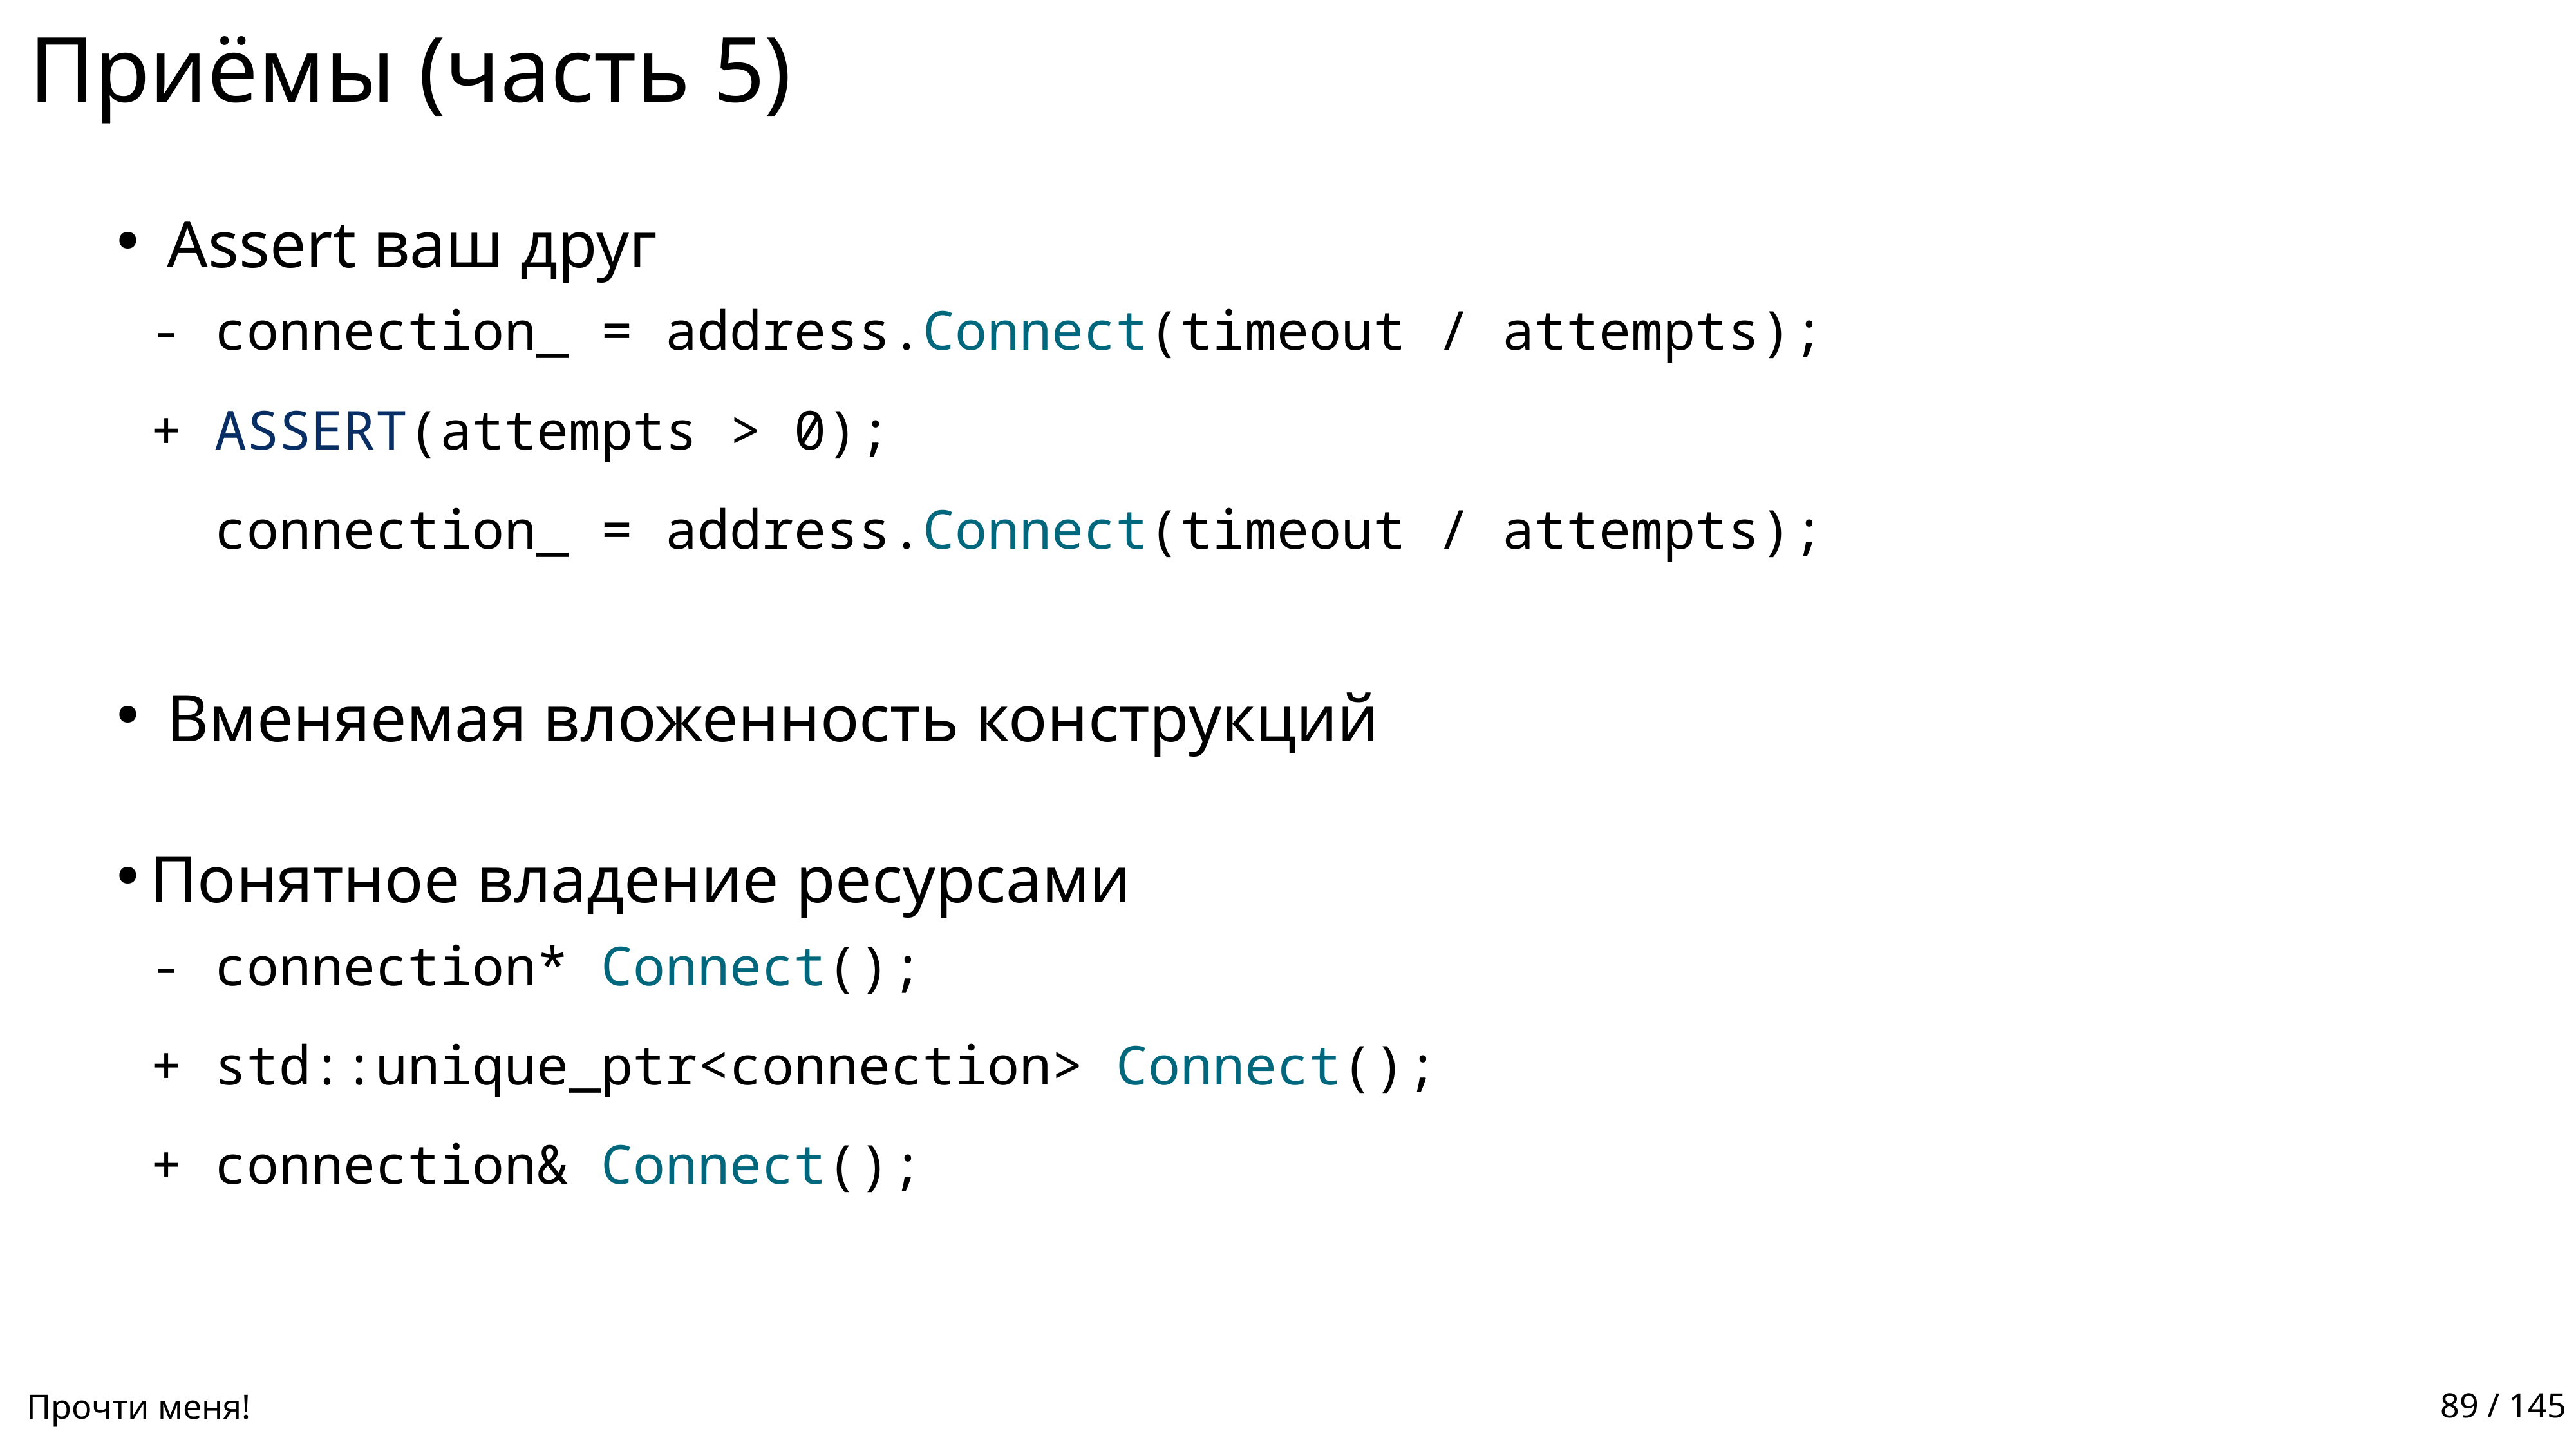

Приёмы (часть 5)
# Assert ваш друг
- connection_ = address.Connect(timeout / attempts);
+ ASSERT(attempts > 0);
 connection_ = address.Connect(timeout / attempts);
 Вменяемая вложенность конструкций
Понятное влaдение ресурсами
- connection* Connect();
+ std::unique_ptr<connection> Connect();
+ connection& Connect();
Прочти меня!